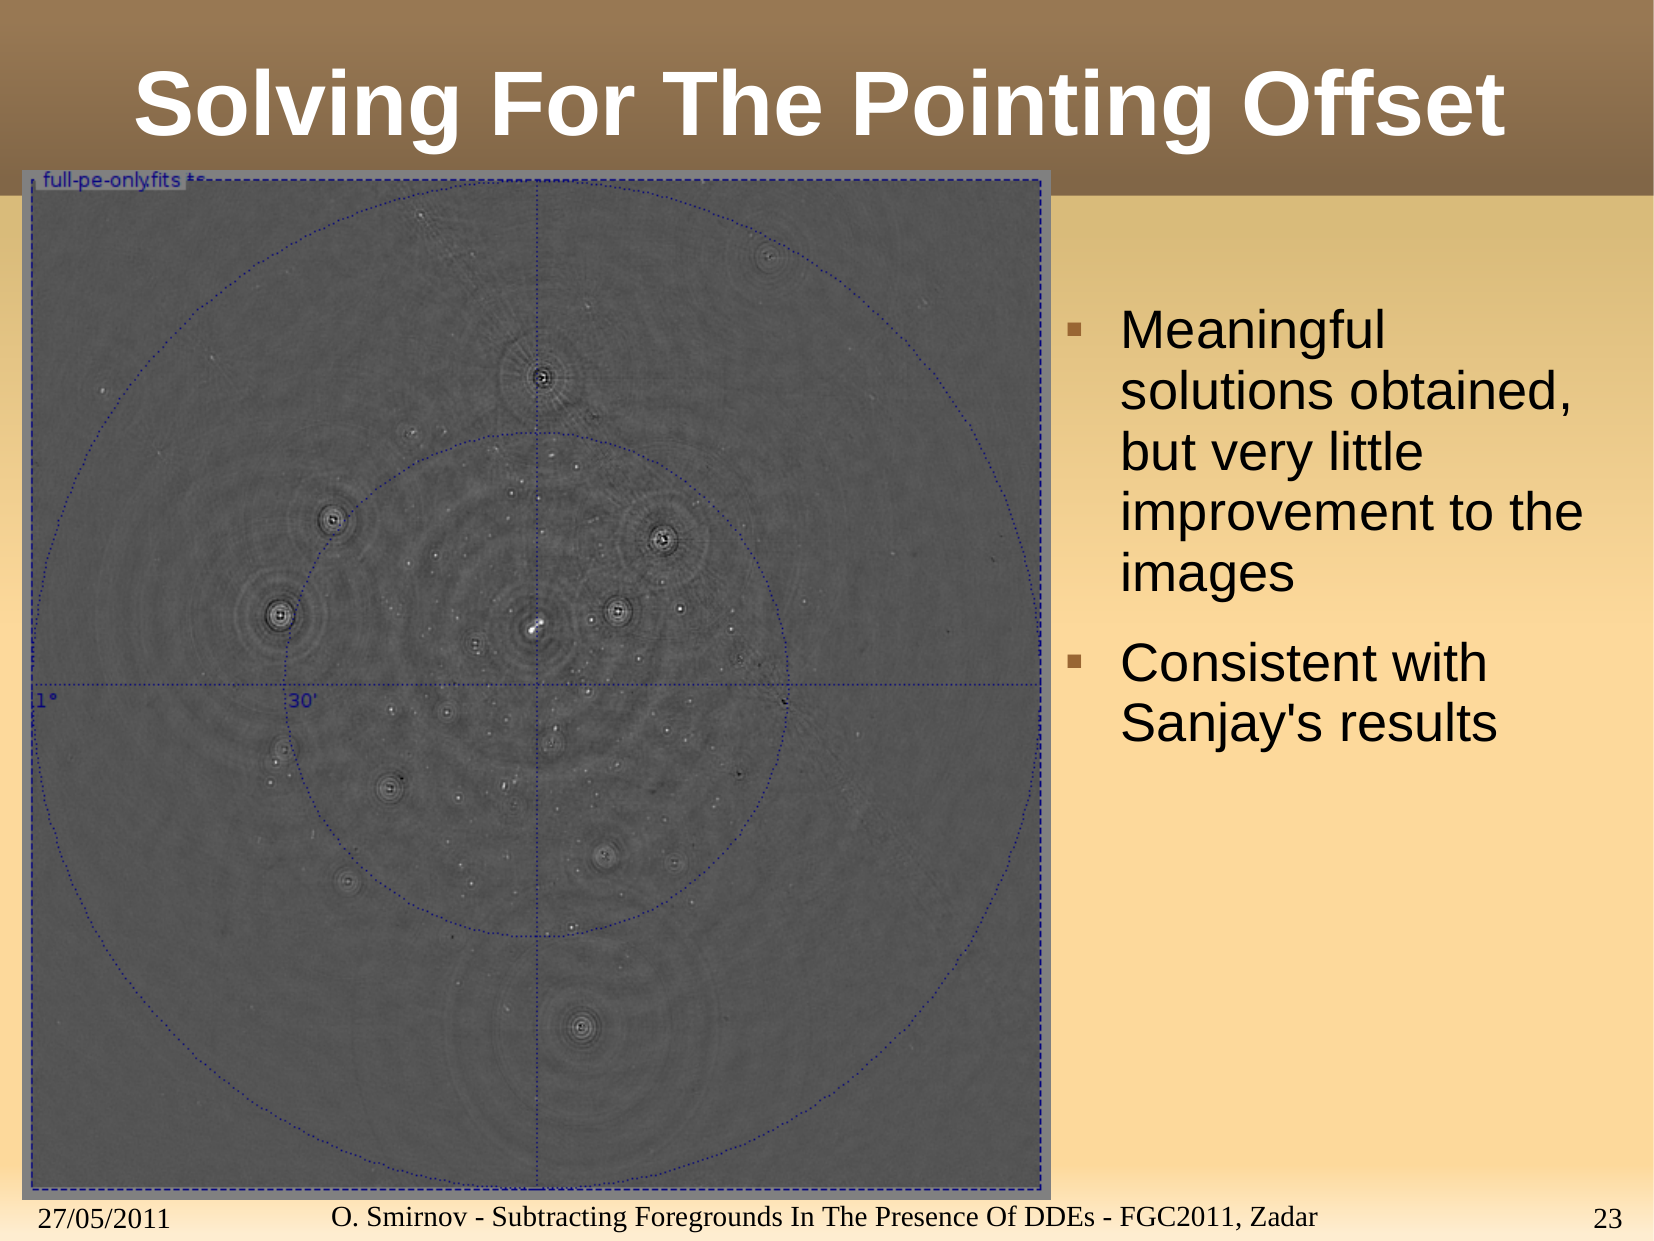

# Solving For The Pointing Offset
Meaningful solutions obtained, but very little improvement to the images
Consistent with Sanjay's results
O. Smirnov - Subtracting Foregrounds In The Presence Of DDEs - FGC2011, Zadar
27/05/2011
23